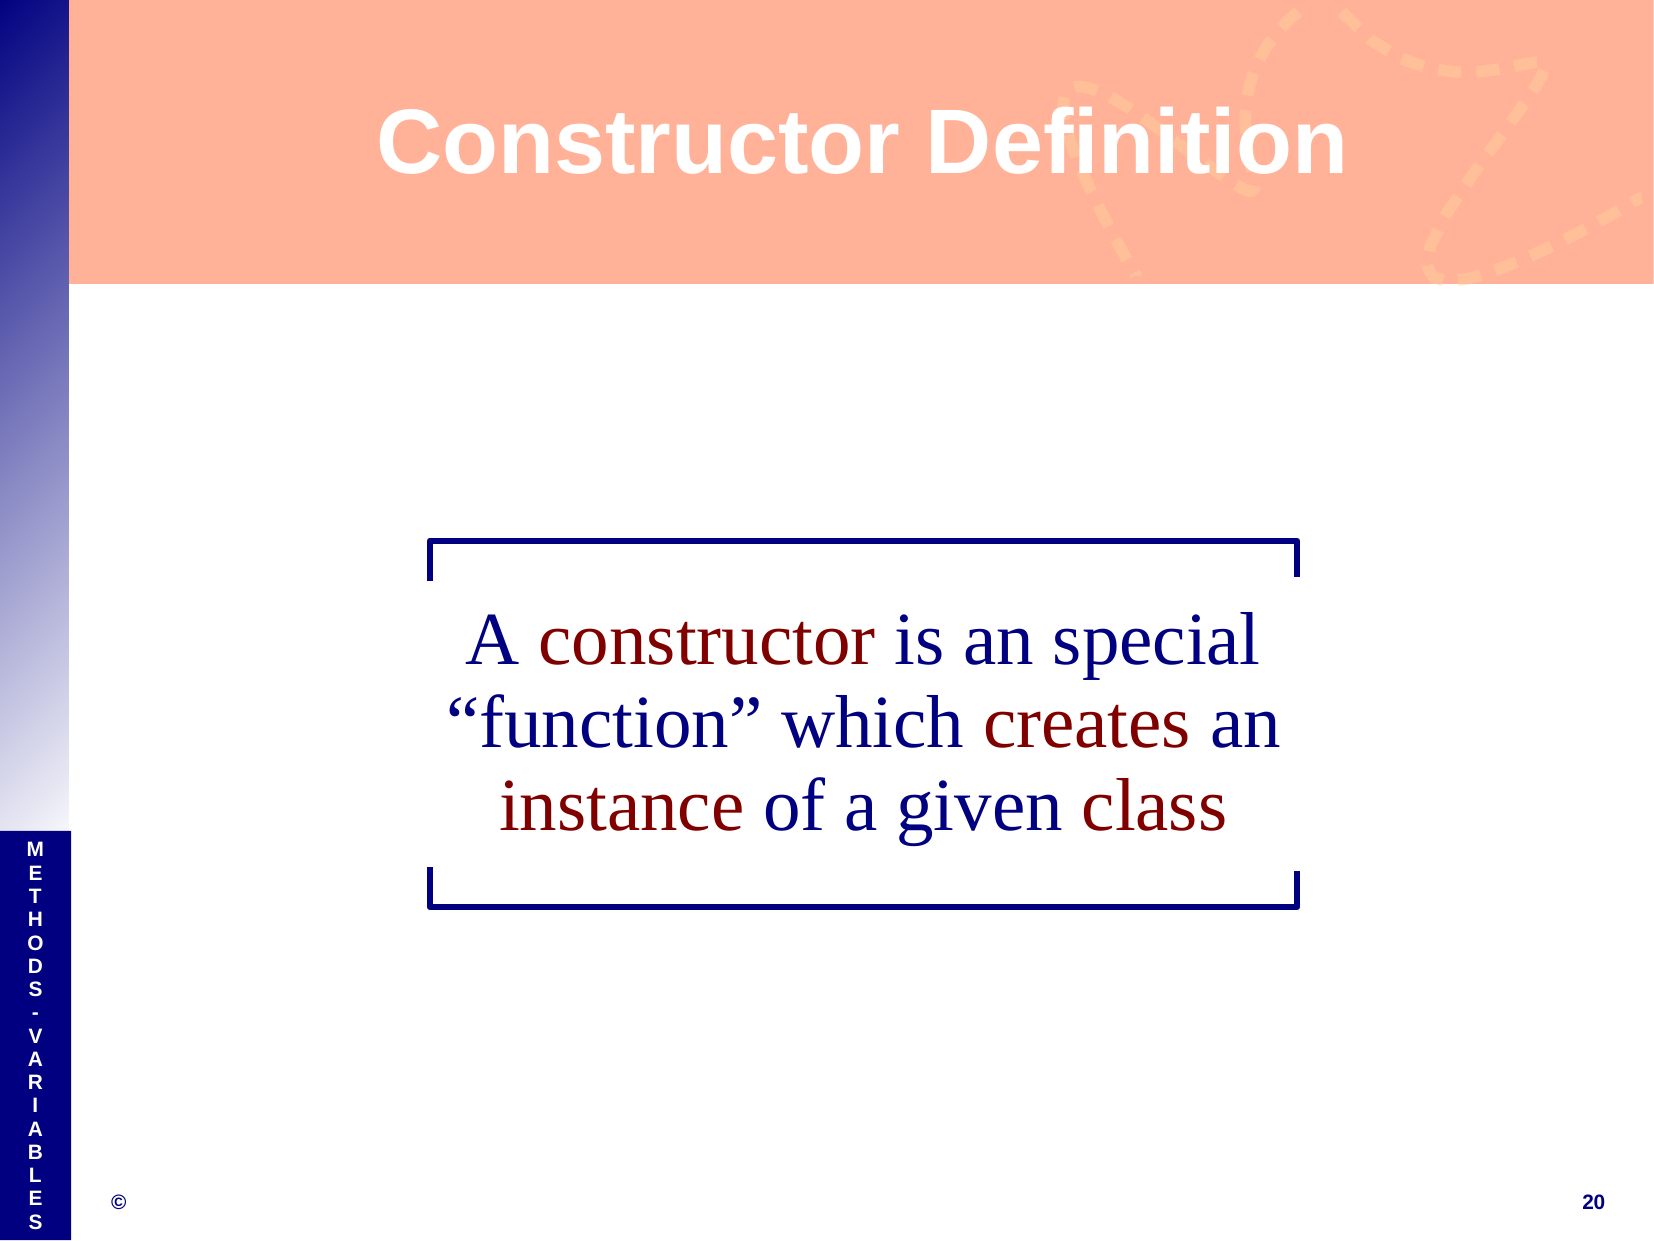

# Constructor Definition
A constructor is an special “function” which creates an instance of a given class
M
E
T
H
O
D
S
-
V
A
R
I
A
B
L
E
S